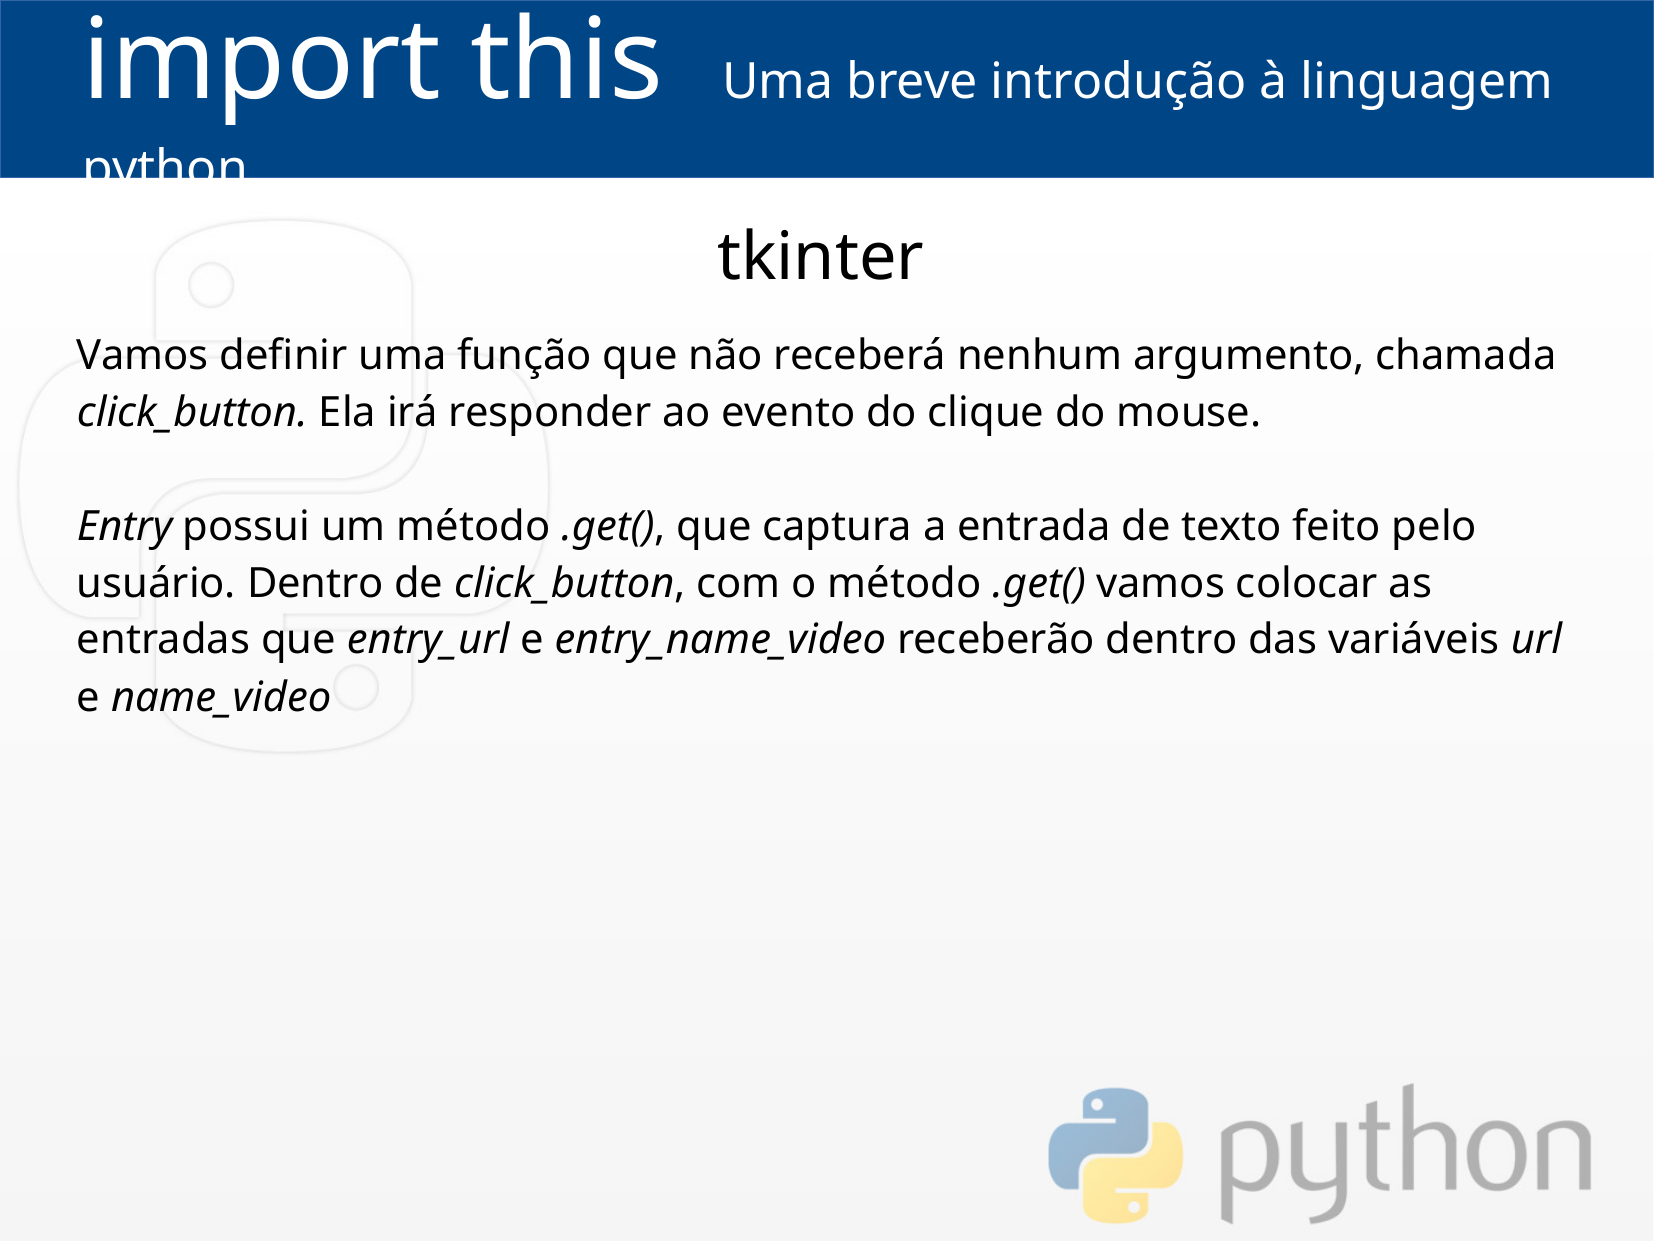

import this Uma breve introdução à linguagem python
tkinter
# Vamos definir uma função que não receberá nenhum argumento, chamada click_button. Ela irá responder ao evento do clique do mouse.
Entry possui um método .get(), que captura a entrada de texto feito pelo usuário. Dentro de click_button, com o método .get() vamos colocar as entradas que entry_url e entry_name_video receberão dentro das variáveis url e name_video